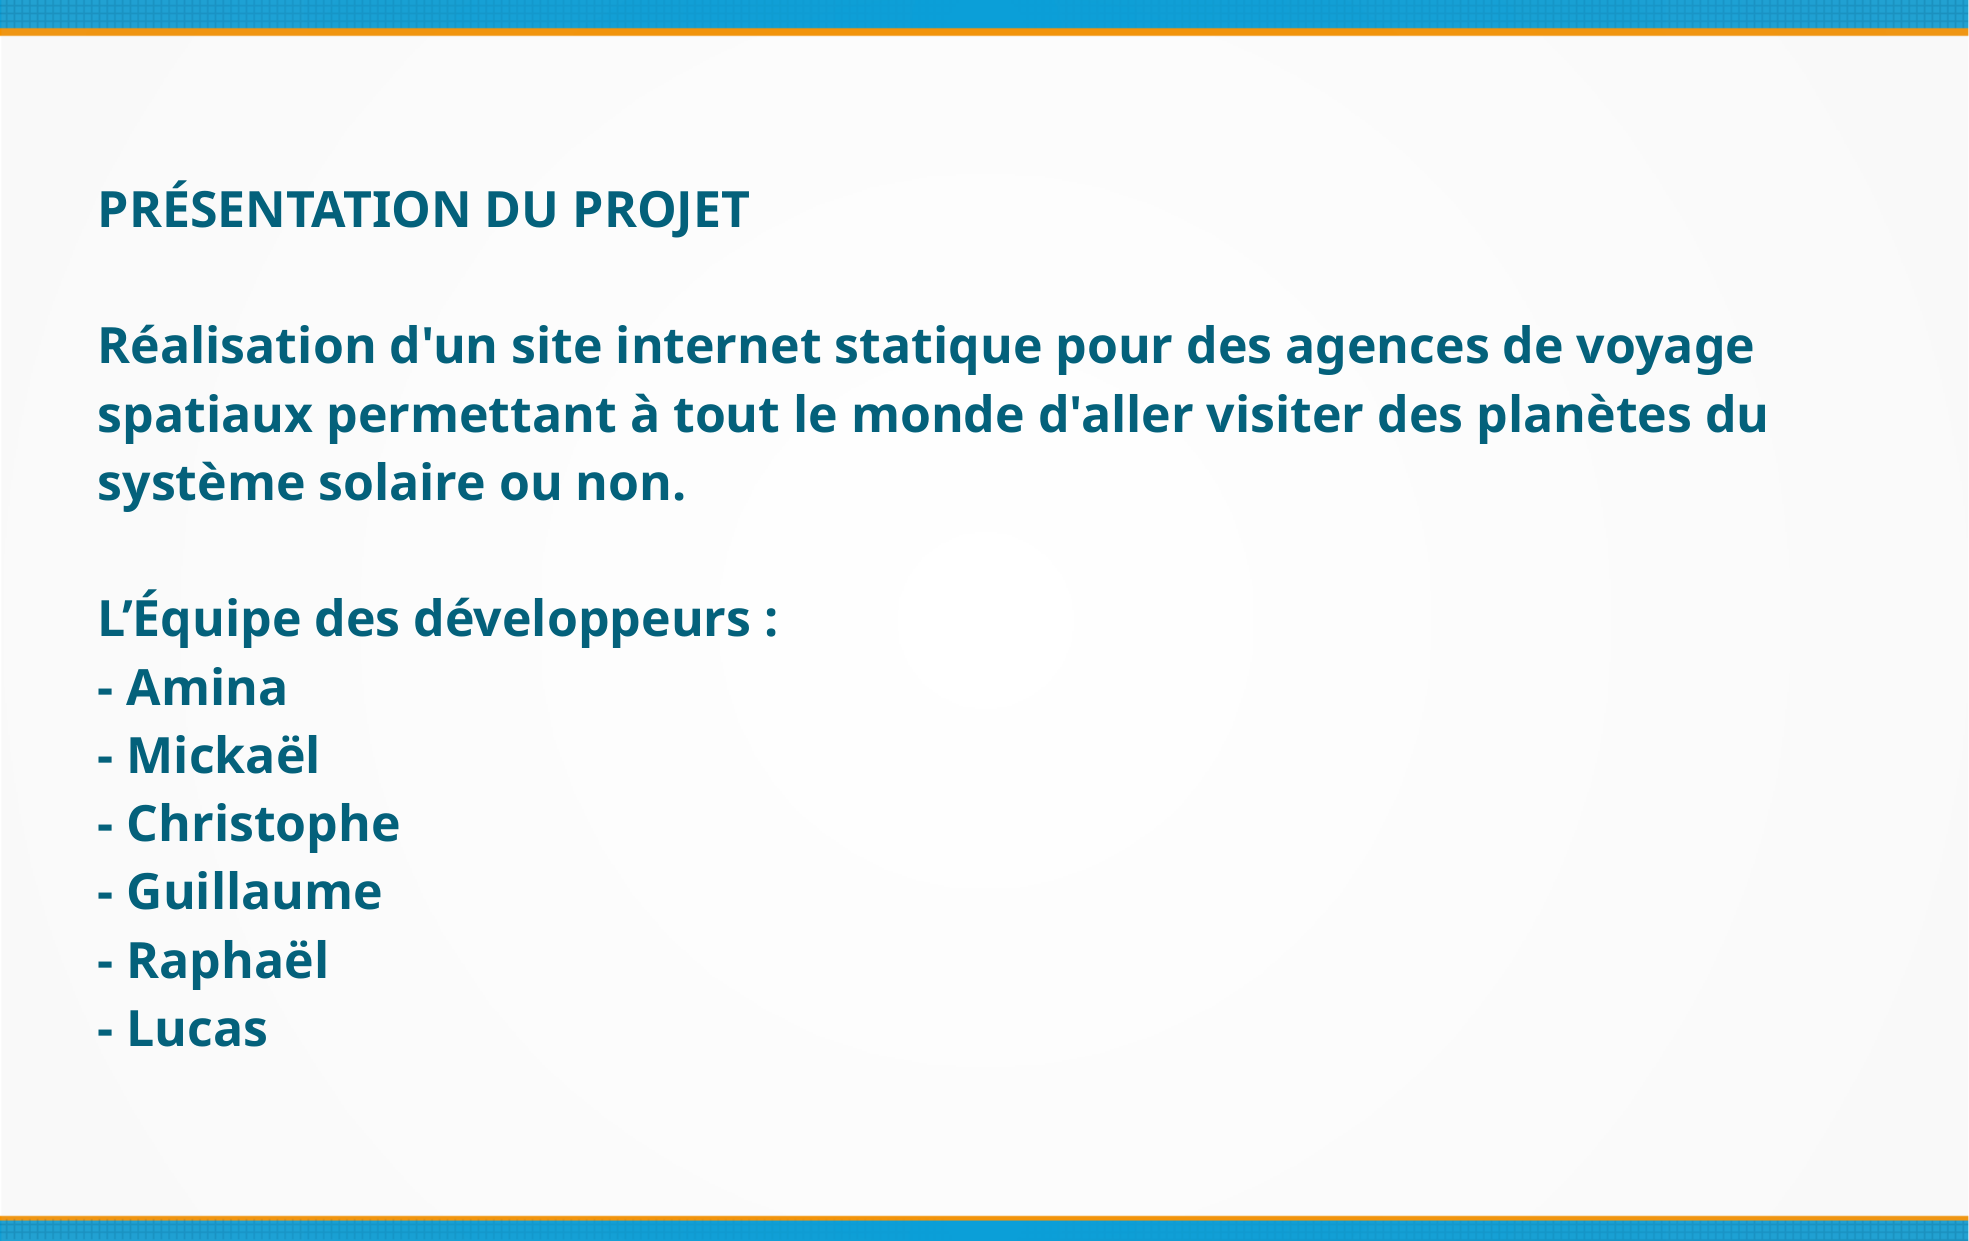

# PRÉSENTATION DU PROJET
Réalisation d'un site internet statique pour des agences de voyage spatiaux permettant à tout le monde d'aller visiter des planètes du système solaire ou non.
L’Équipe des développeurs :
- Amina
- Mickaël
- Christophe
- Guillaume
- Raphaël
- Lucas